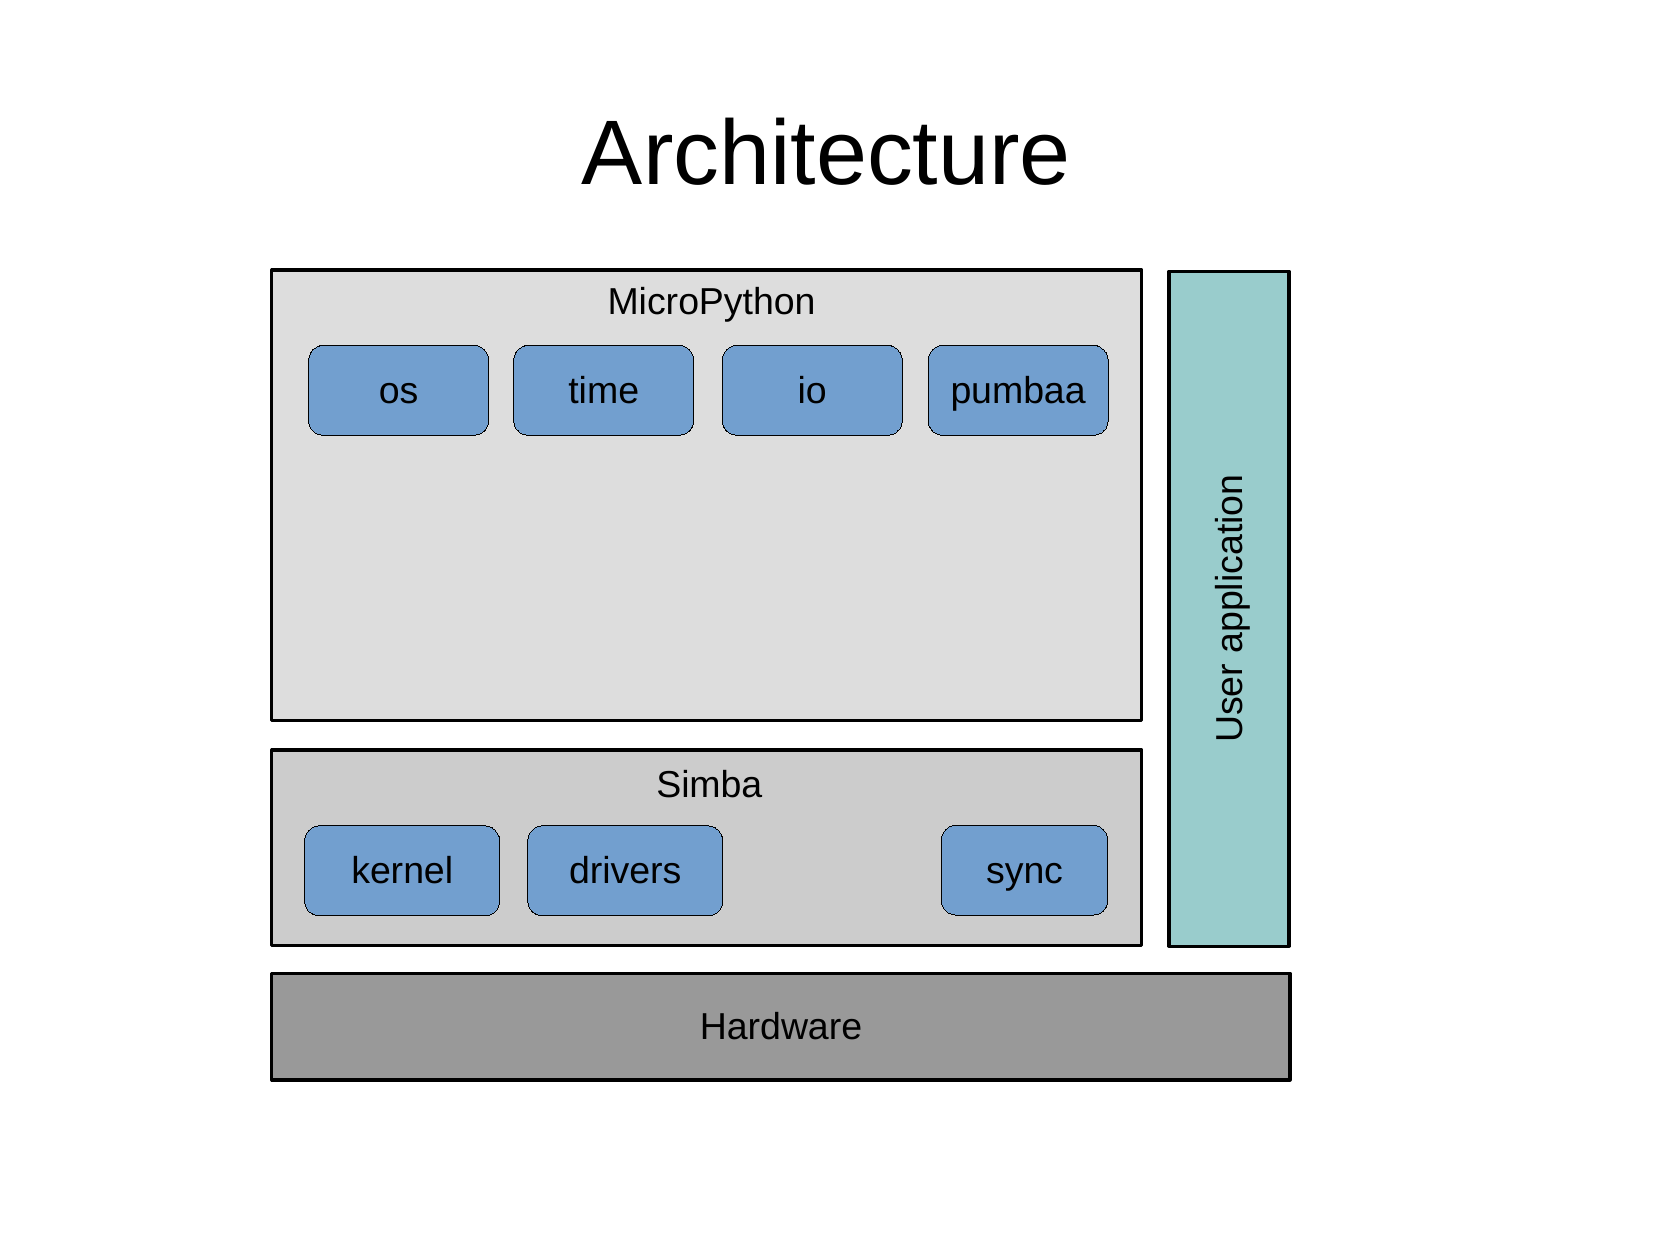

# Architecture
MicroPython
os
time
io
pumbaa
User application
Simba
sync
kernel
drivers
Hardware